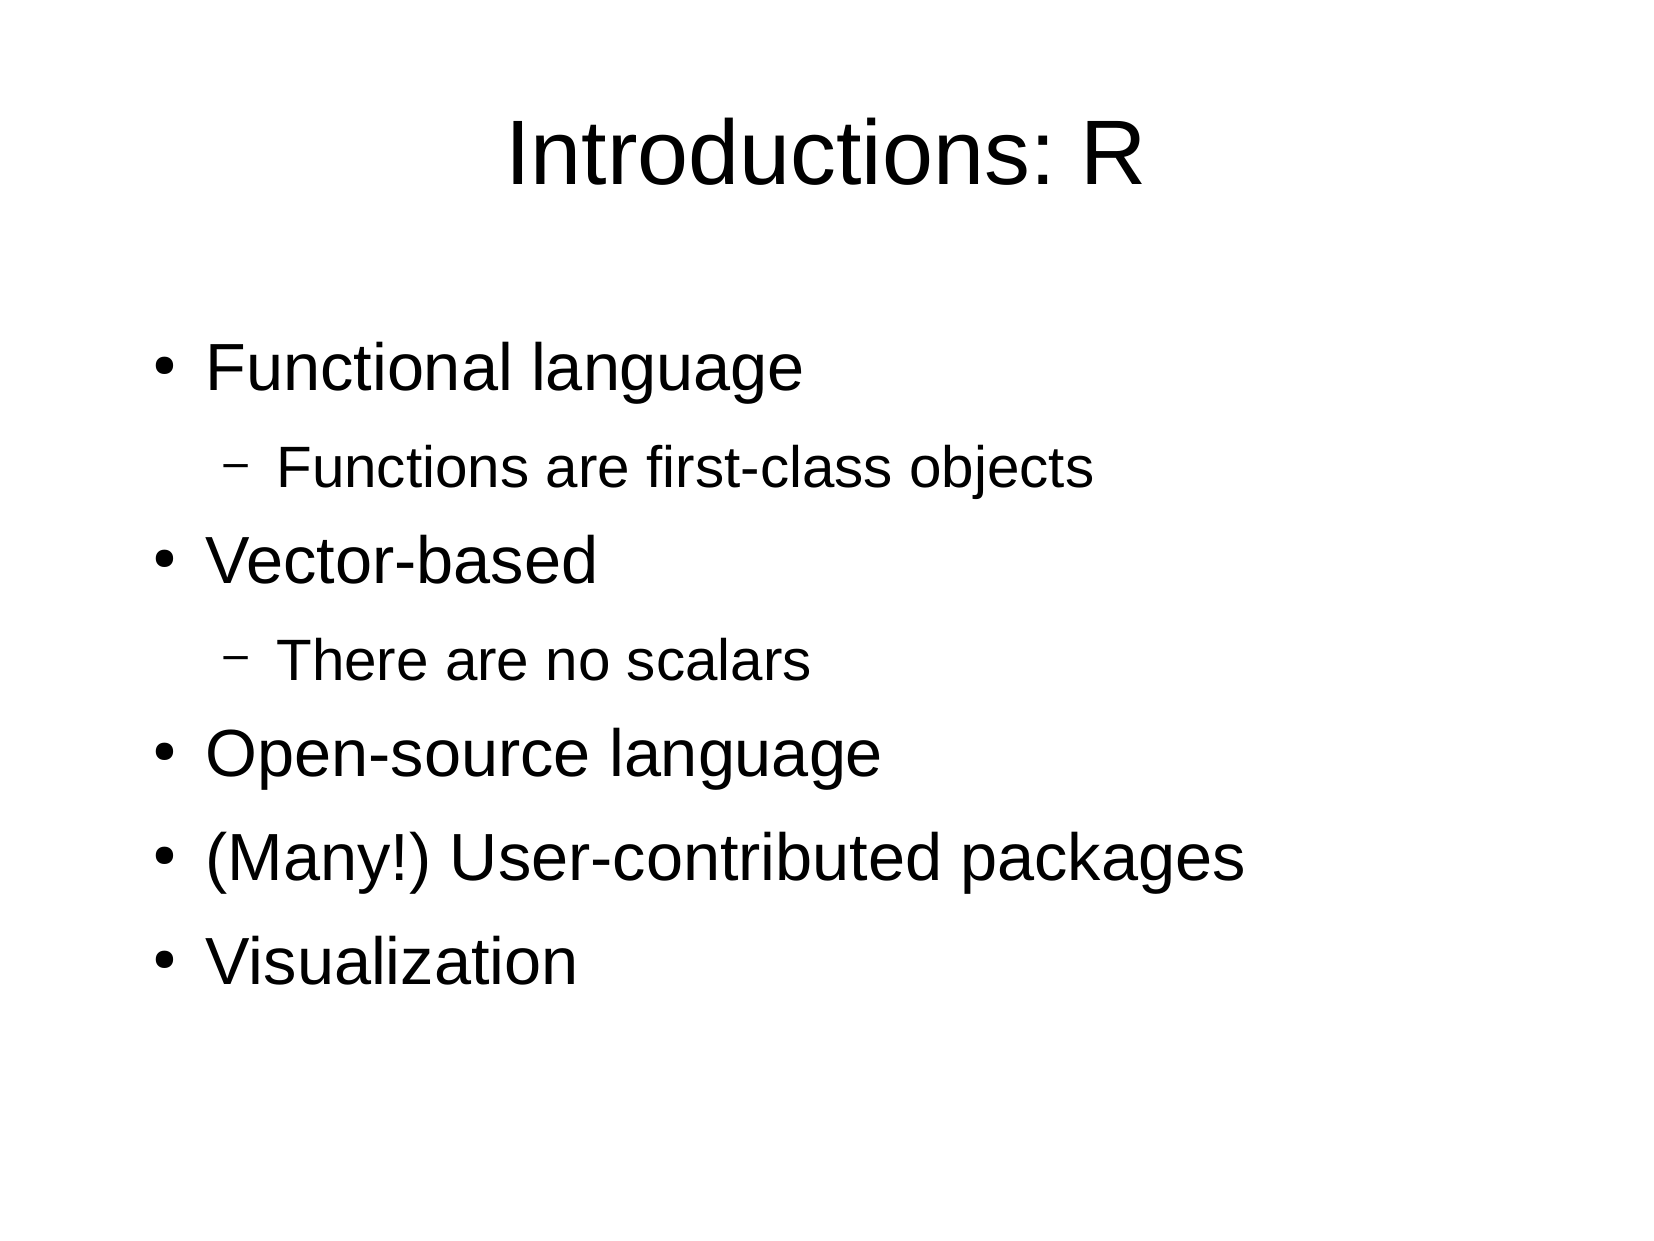

# Introductions: R
Functional language
Functions are first-class objects
Vector-based
There are no scalars
Open-source language
(Many!) User-contributed packages
Visualization